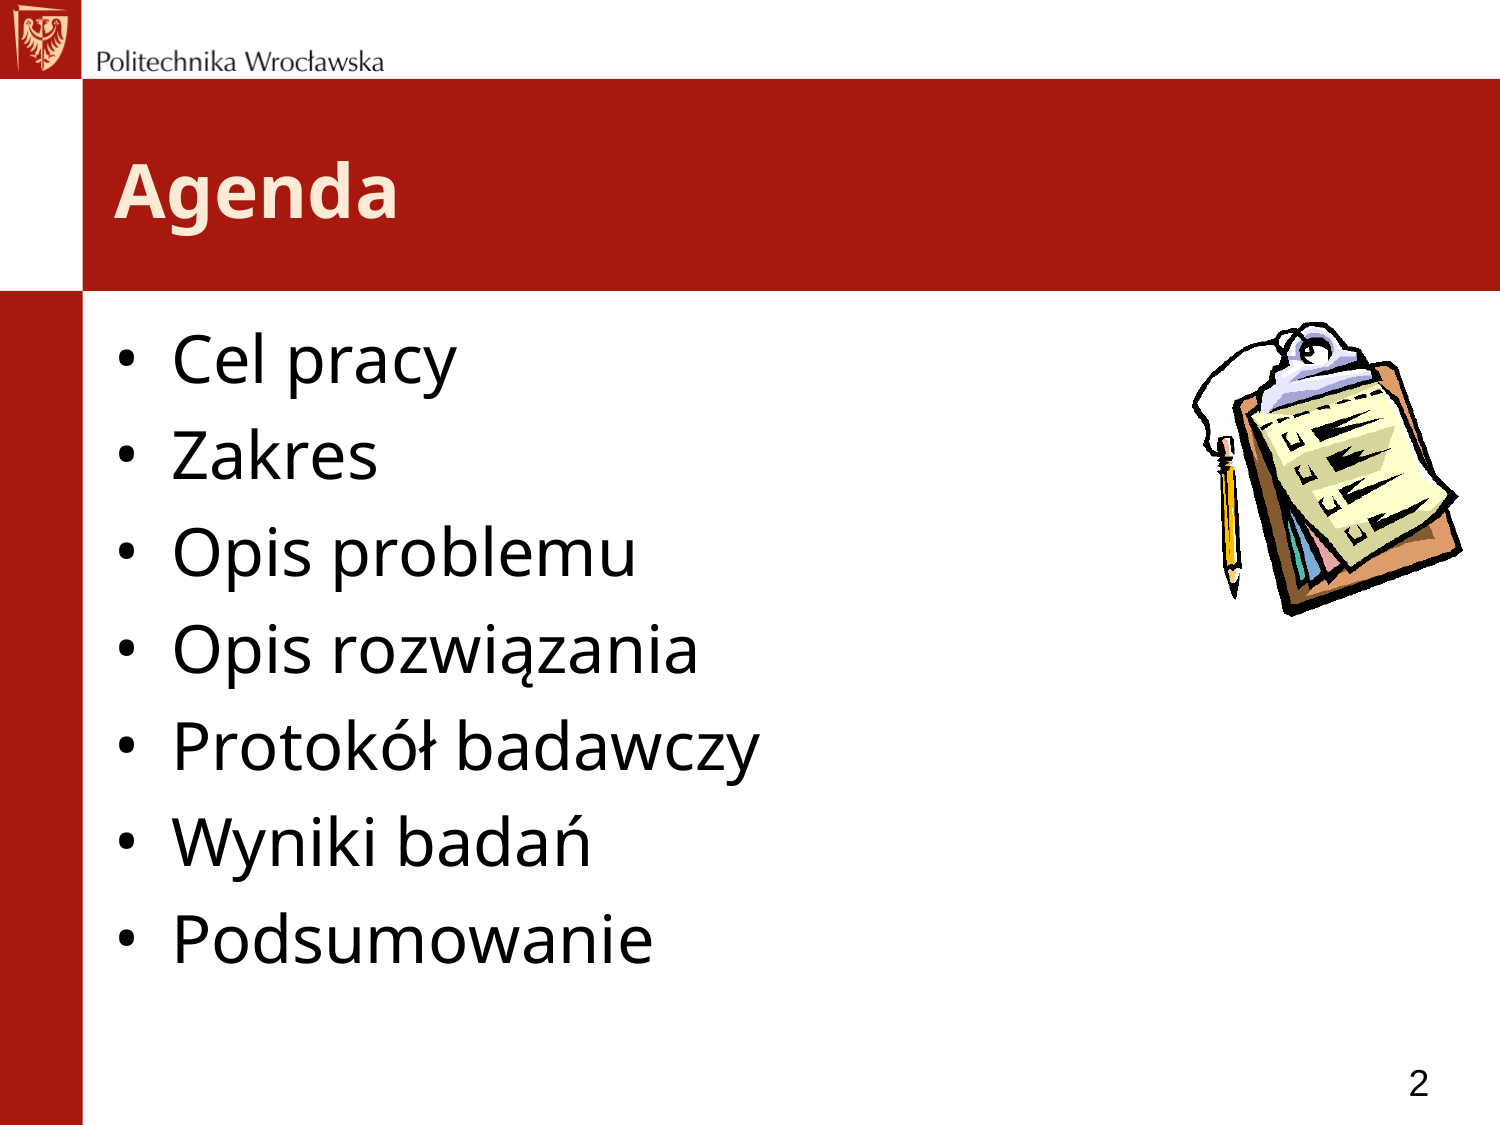

# Agenda
Cel pracy
Zakres
Opis problemu
Opis rozwiązania
Protokół badawczy
Wyniki badań
Podsumowanie